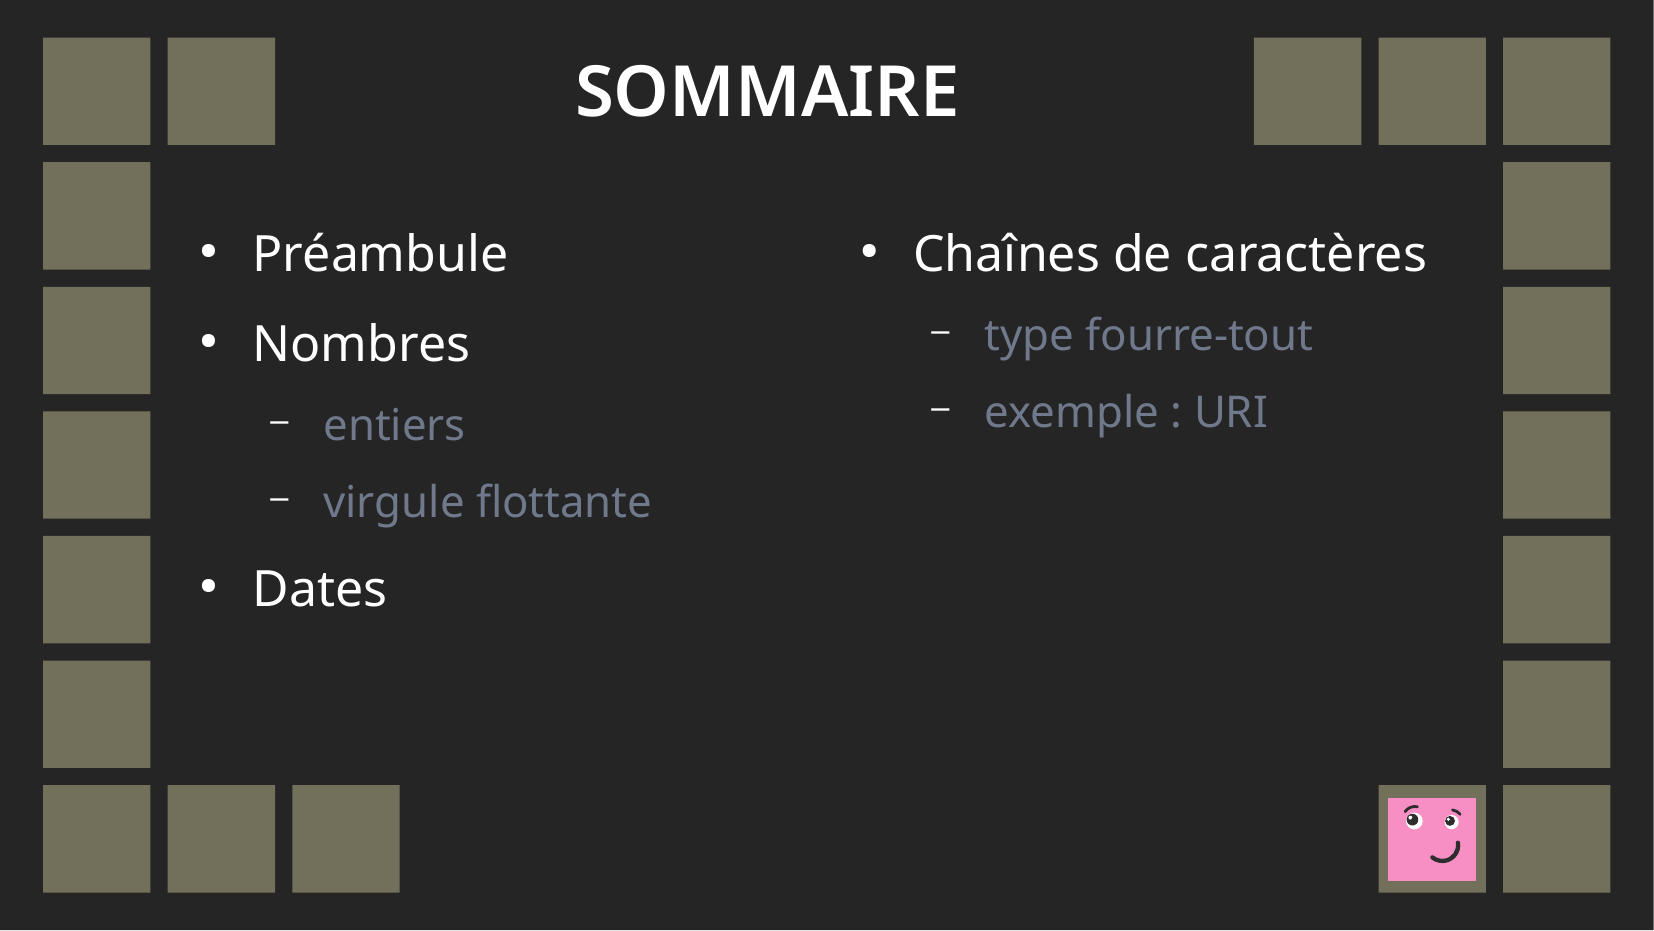

# Sommaire
Préambule
Nombres
entiers
virgule flottante
Dates
Chaînes de caractères
type fourre-tout
exemple : URI